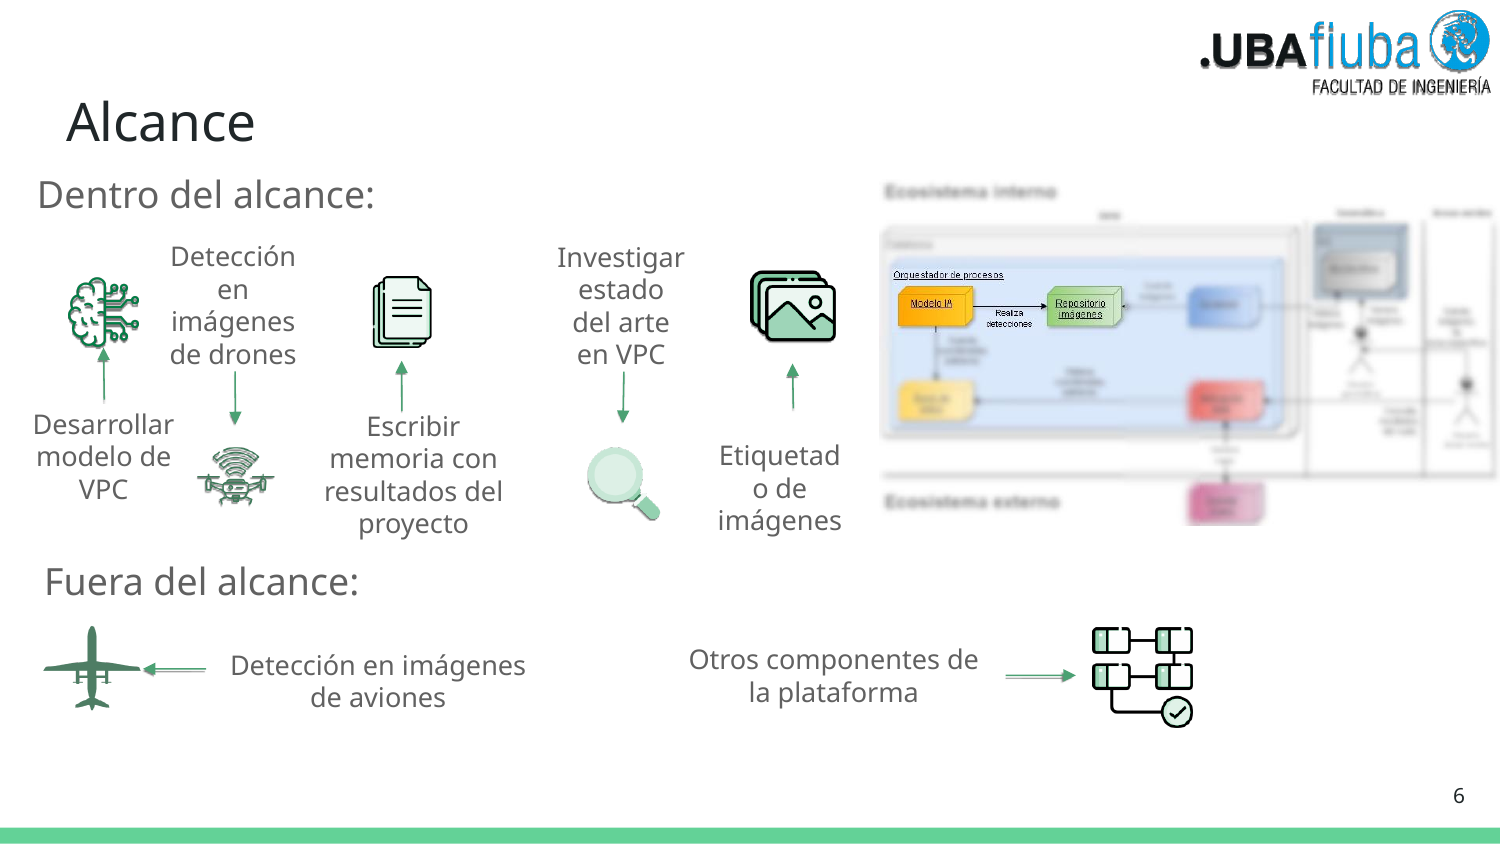

# Alcance
Dentro del alcance:
Detección en imágenes de drones
Investigar estado del arte en VPC
Desarrollar modelo de VPC
Escribir memoria con resultados del proyecto
Etiquetado de imágenes
Fuera del alcance:
Otros componentes de la plataforma
Detección en imágenes de aviones